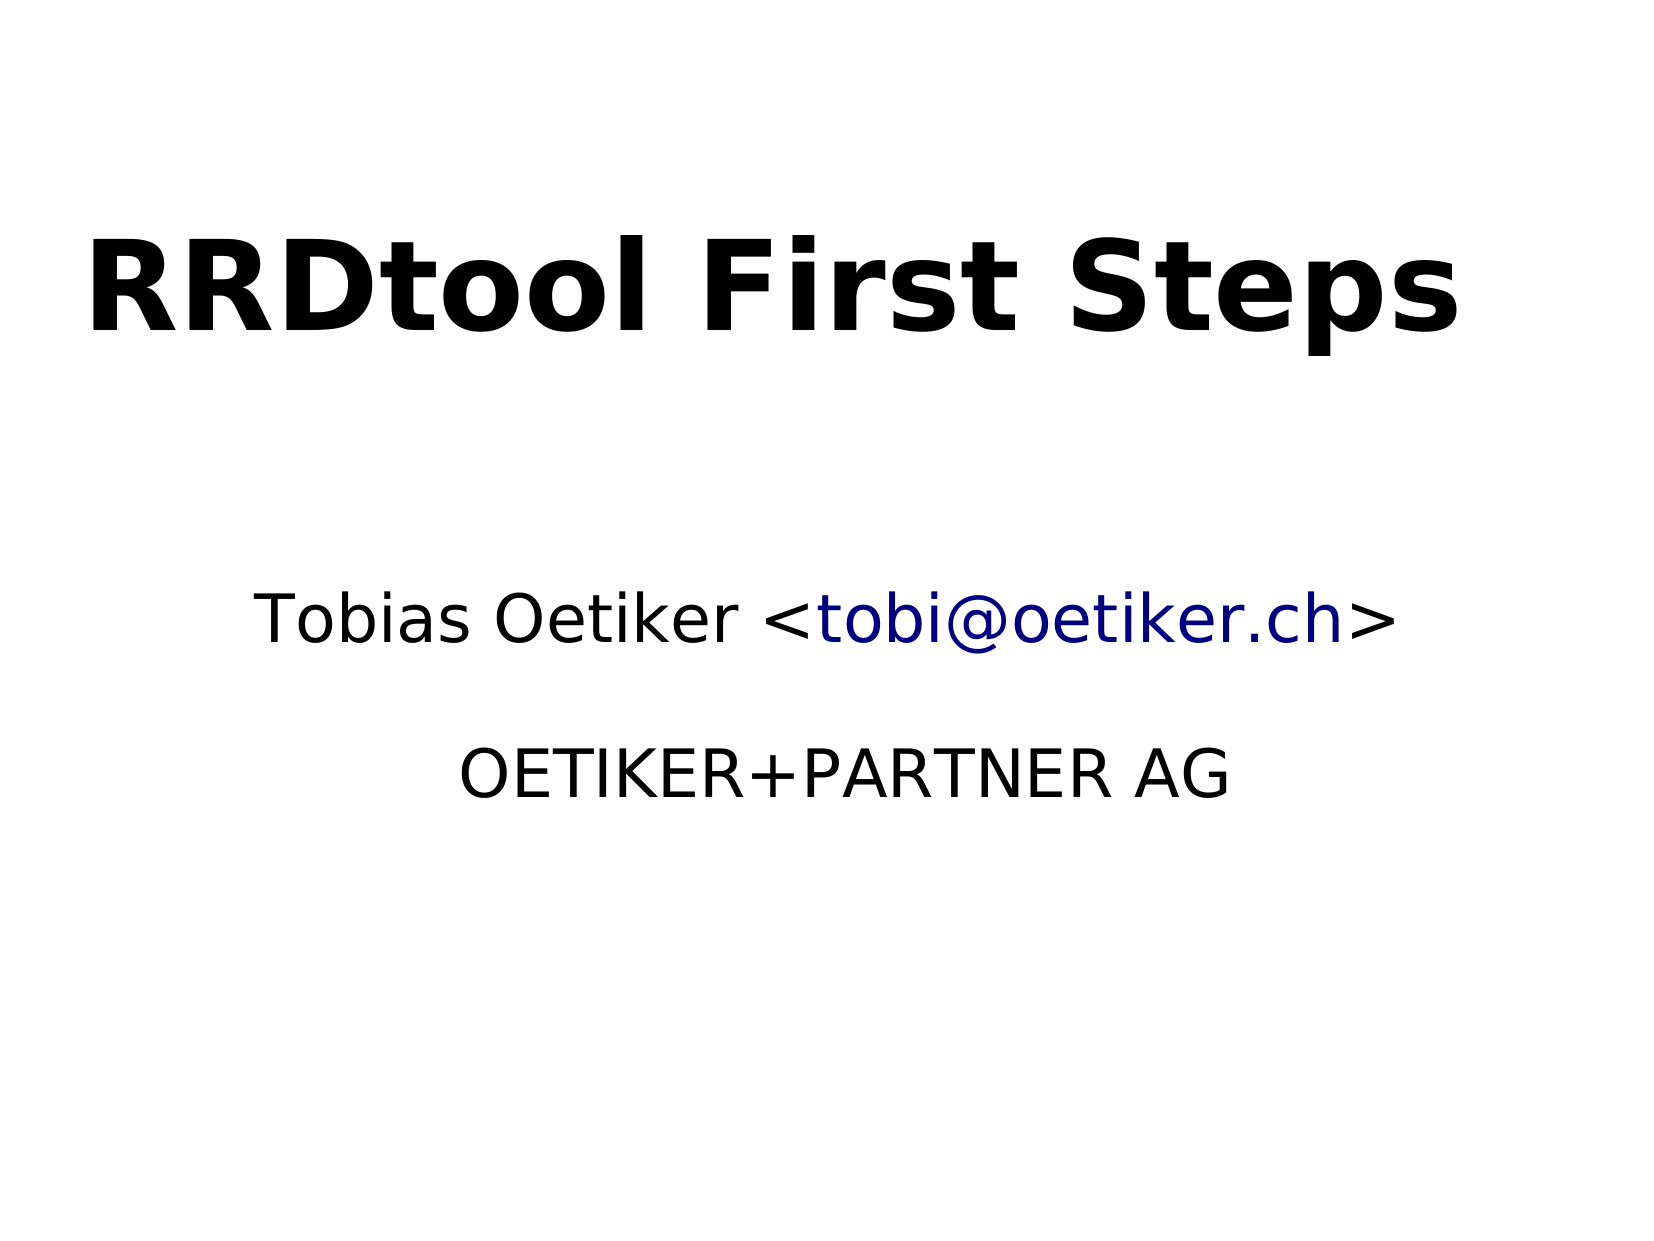

RRDtool First Steps
# Tobias Oetiker <tobi@oetiker.ch>
OETIKER+PARTNER AG